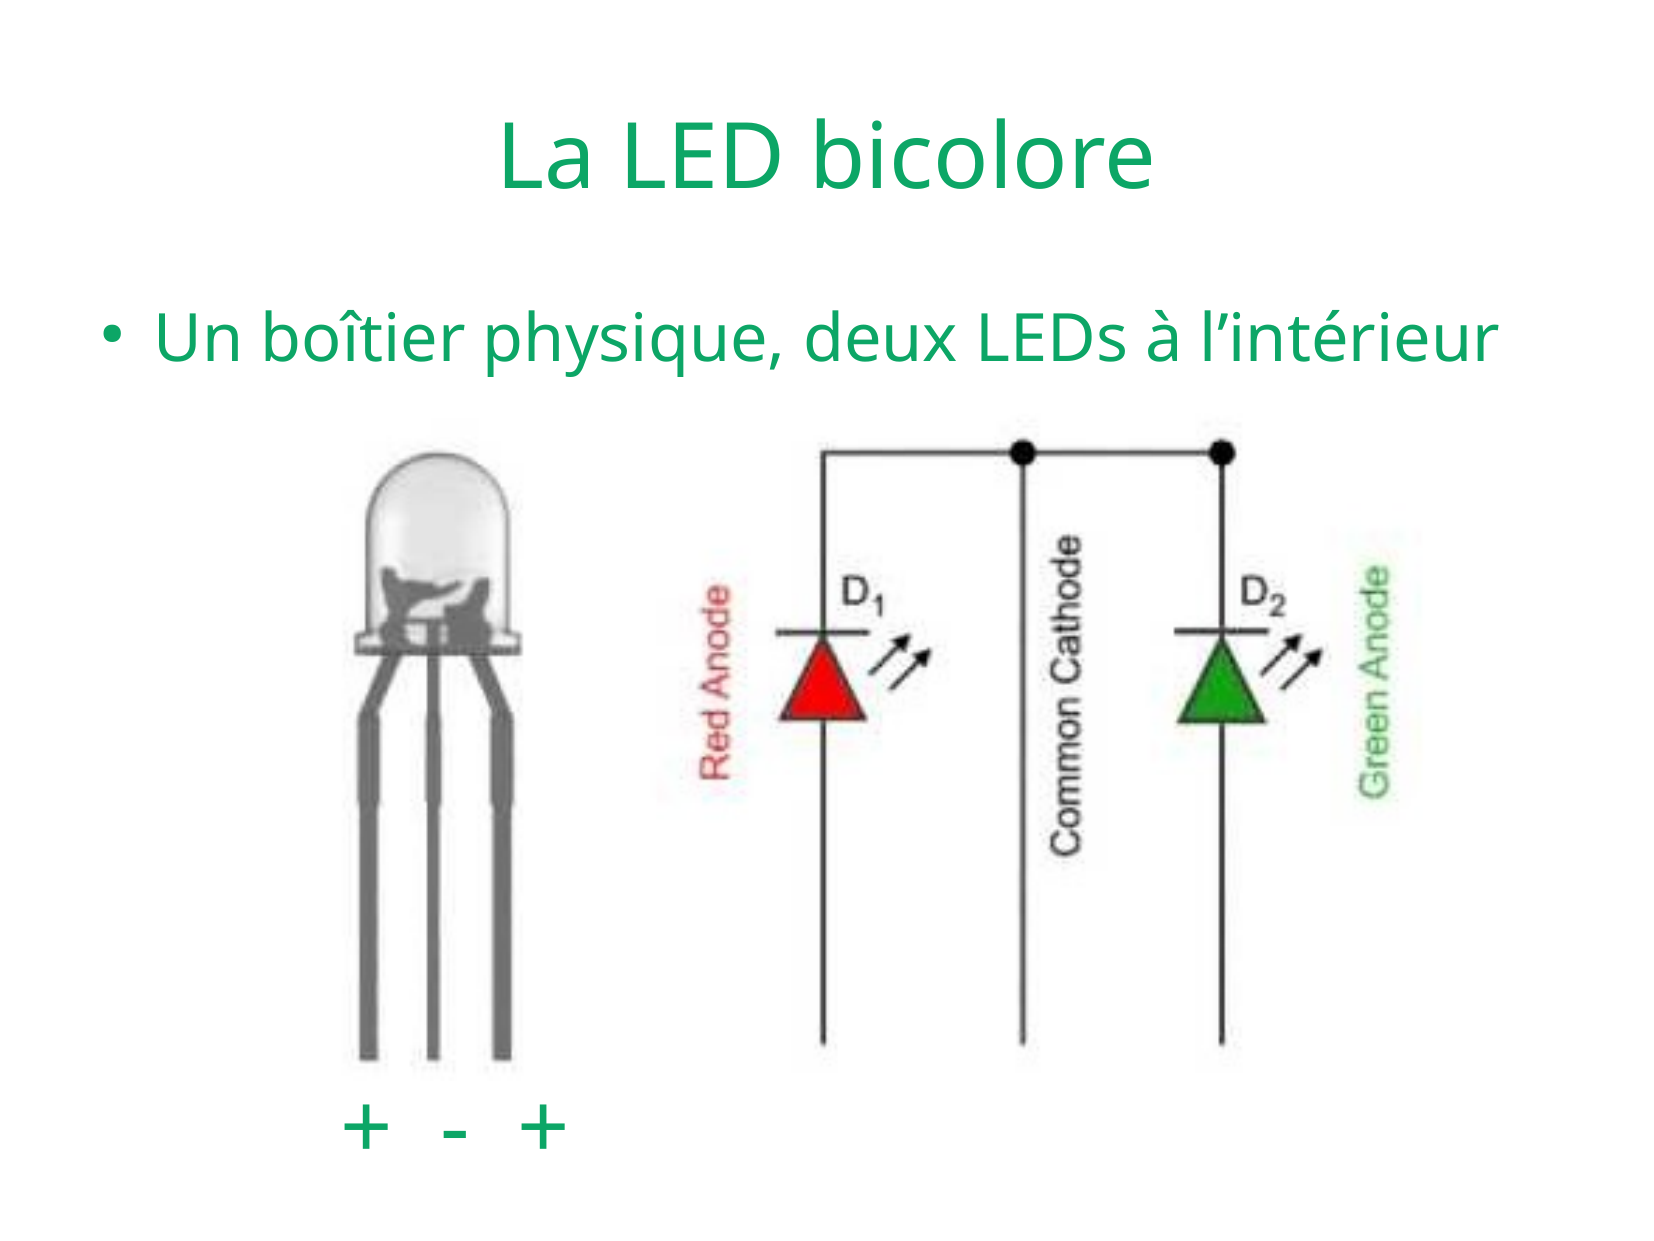

# La LED bicolore
Un boîtier physique, deux LEDs à l’intérieur
+ - +